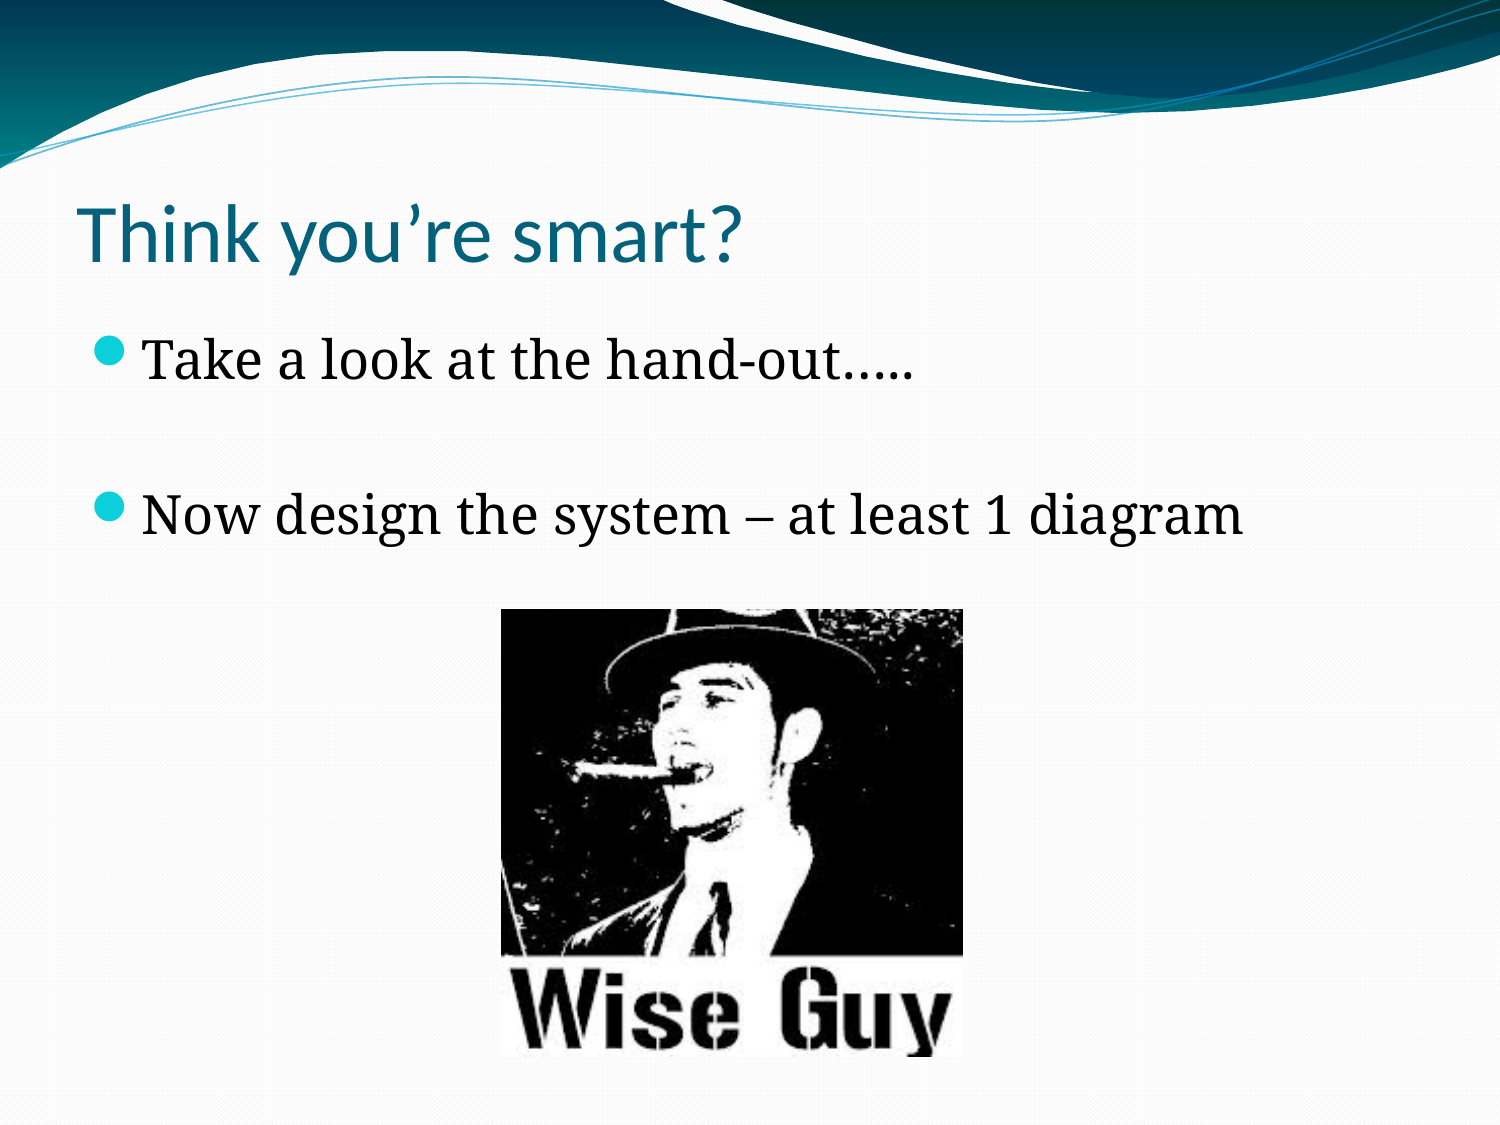

# Think you’re smart?
Take a look at the hand-out…..
Now design the system – at least 1 diagram